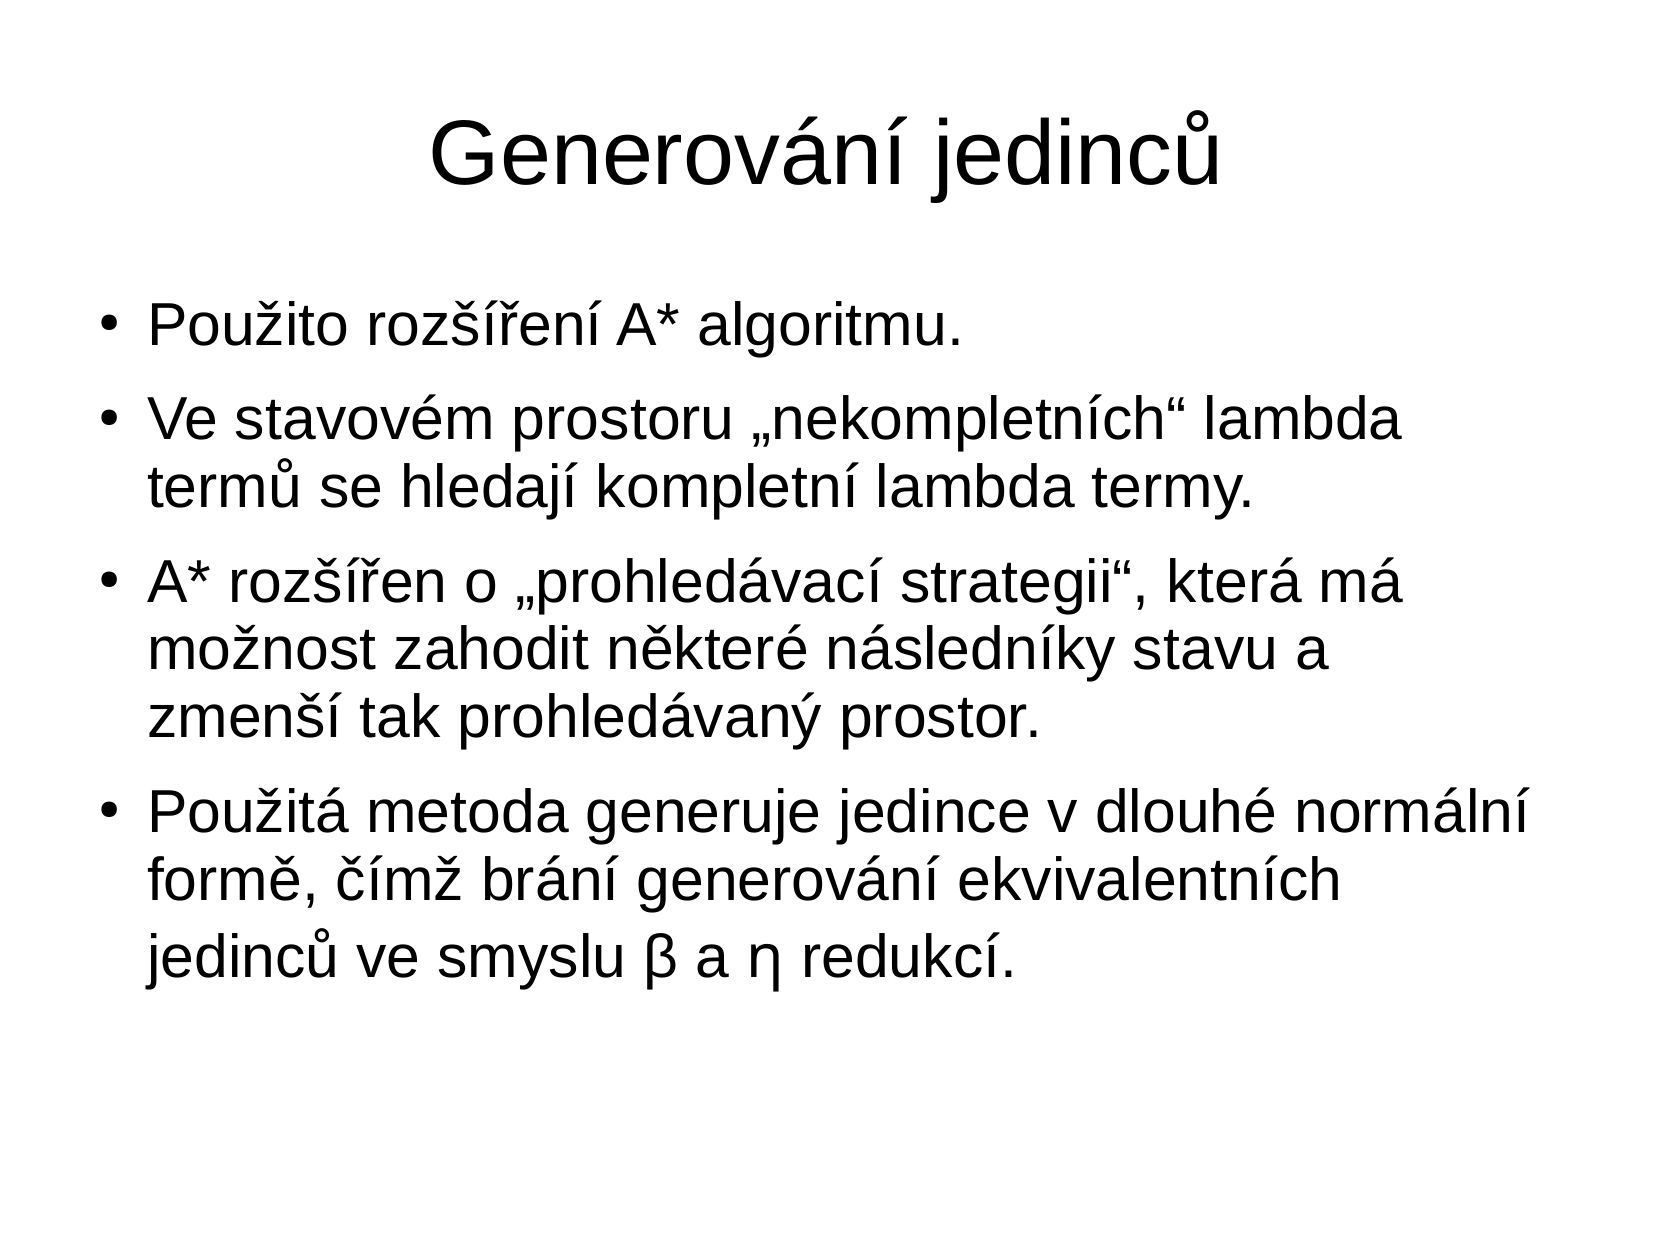

# Generování jedinců
Použito rozšíření A* algoritmu.
Ve stavovém prostoru „nekompletních“ lambda termů se hledají kompletní lambda termy.
A* rozšířen o „prohledávací strategii“, která má možnost zahodit některé následníky stavu a zmenší tak prohledávaný prostor.
Použitá metoda generuje jedince v dlouhé normální formě, čímž brání generování ekvivalentních jedinců ve smyslu β a η redukcí.